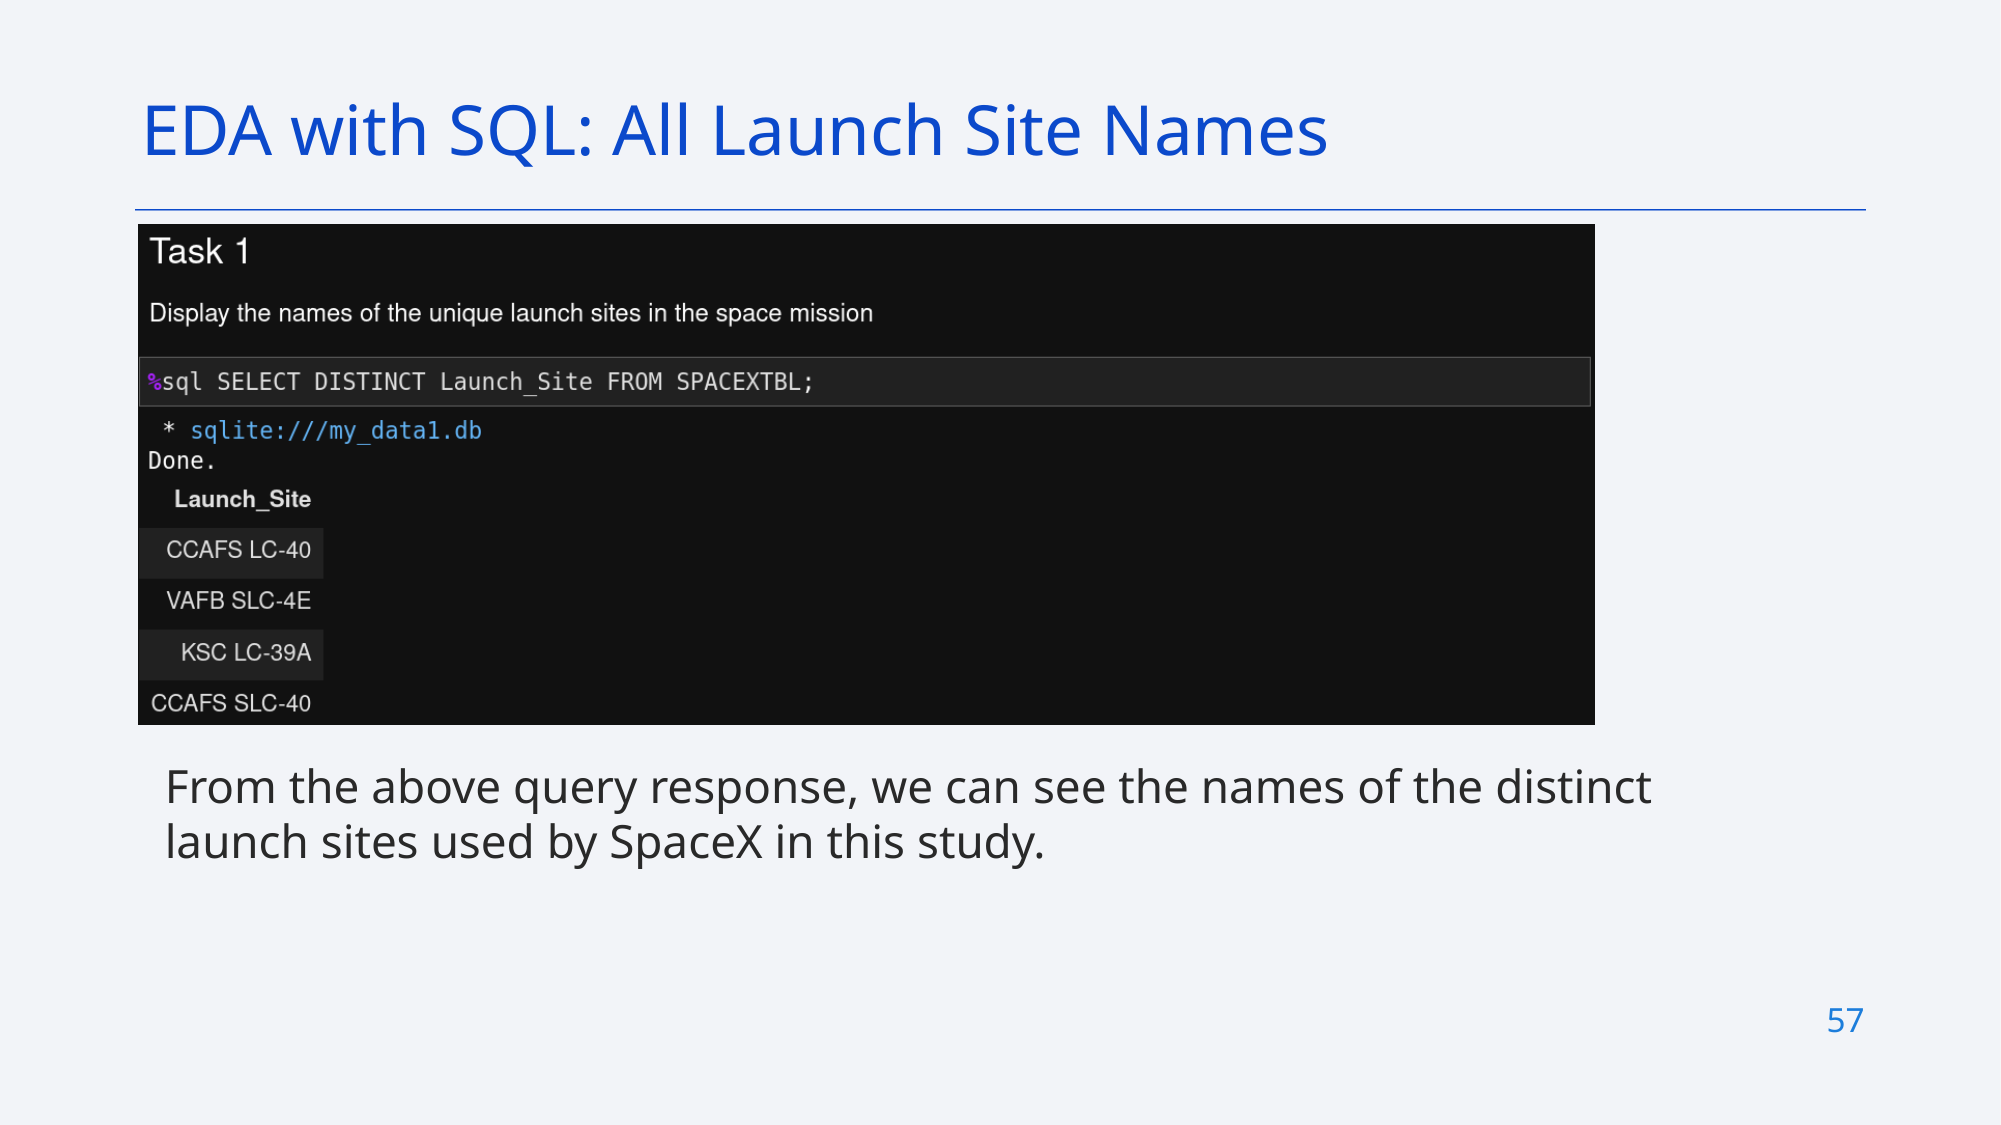

EDA with SQL: All Launch Site Names
# From the above query response, we can see the names of the distinct launch sites used by SpaceX in this study.
57